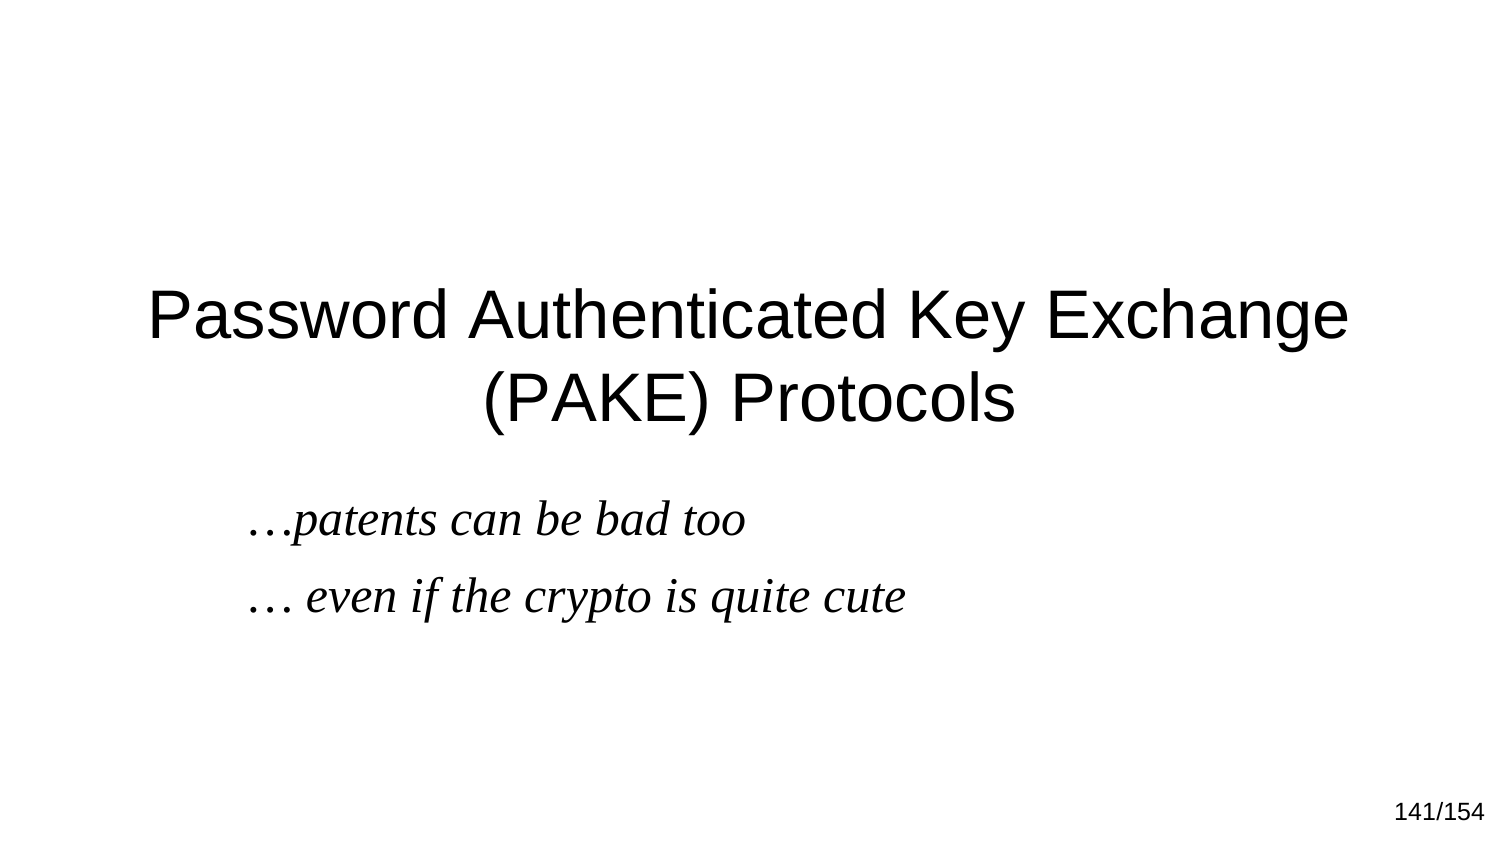

# Password Authenticated Key Exchange (PAKE) Protocols
…patents can be bad too
… even if the crypto is quite cute